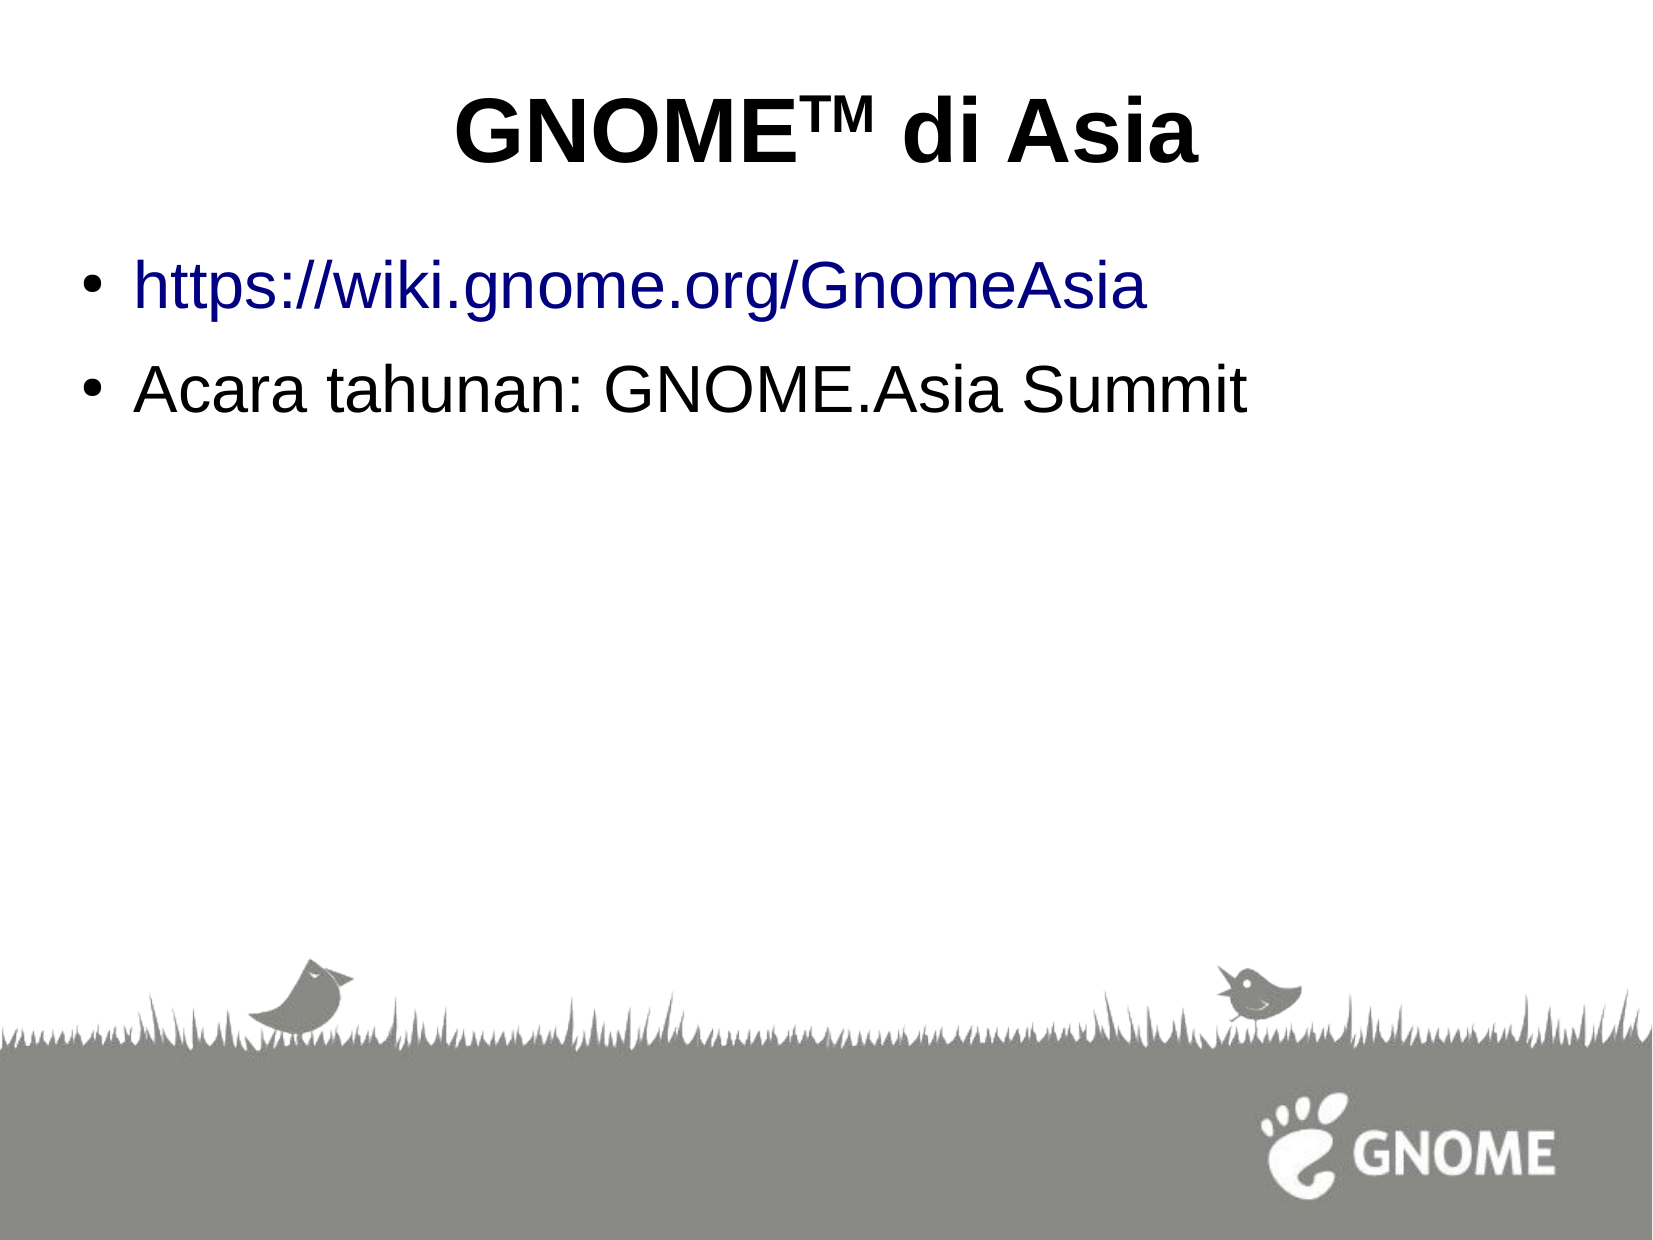

# GNOMETM di Asia
https://wiki.gnome.org/GnomeAsia
Acara tahunan: GNOME.Asia Summit